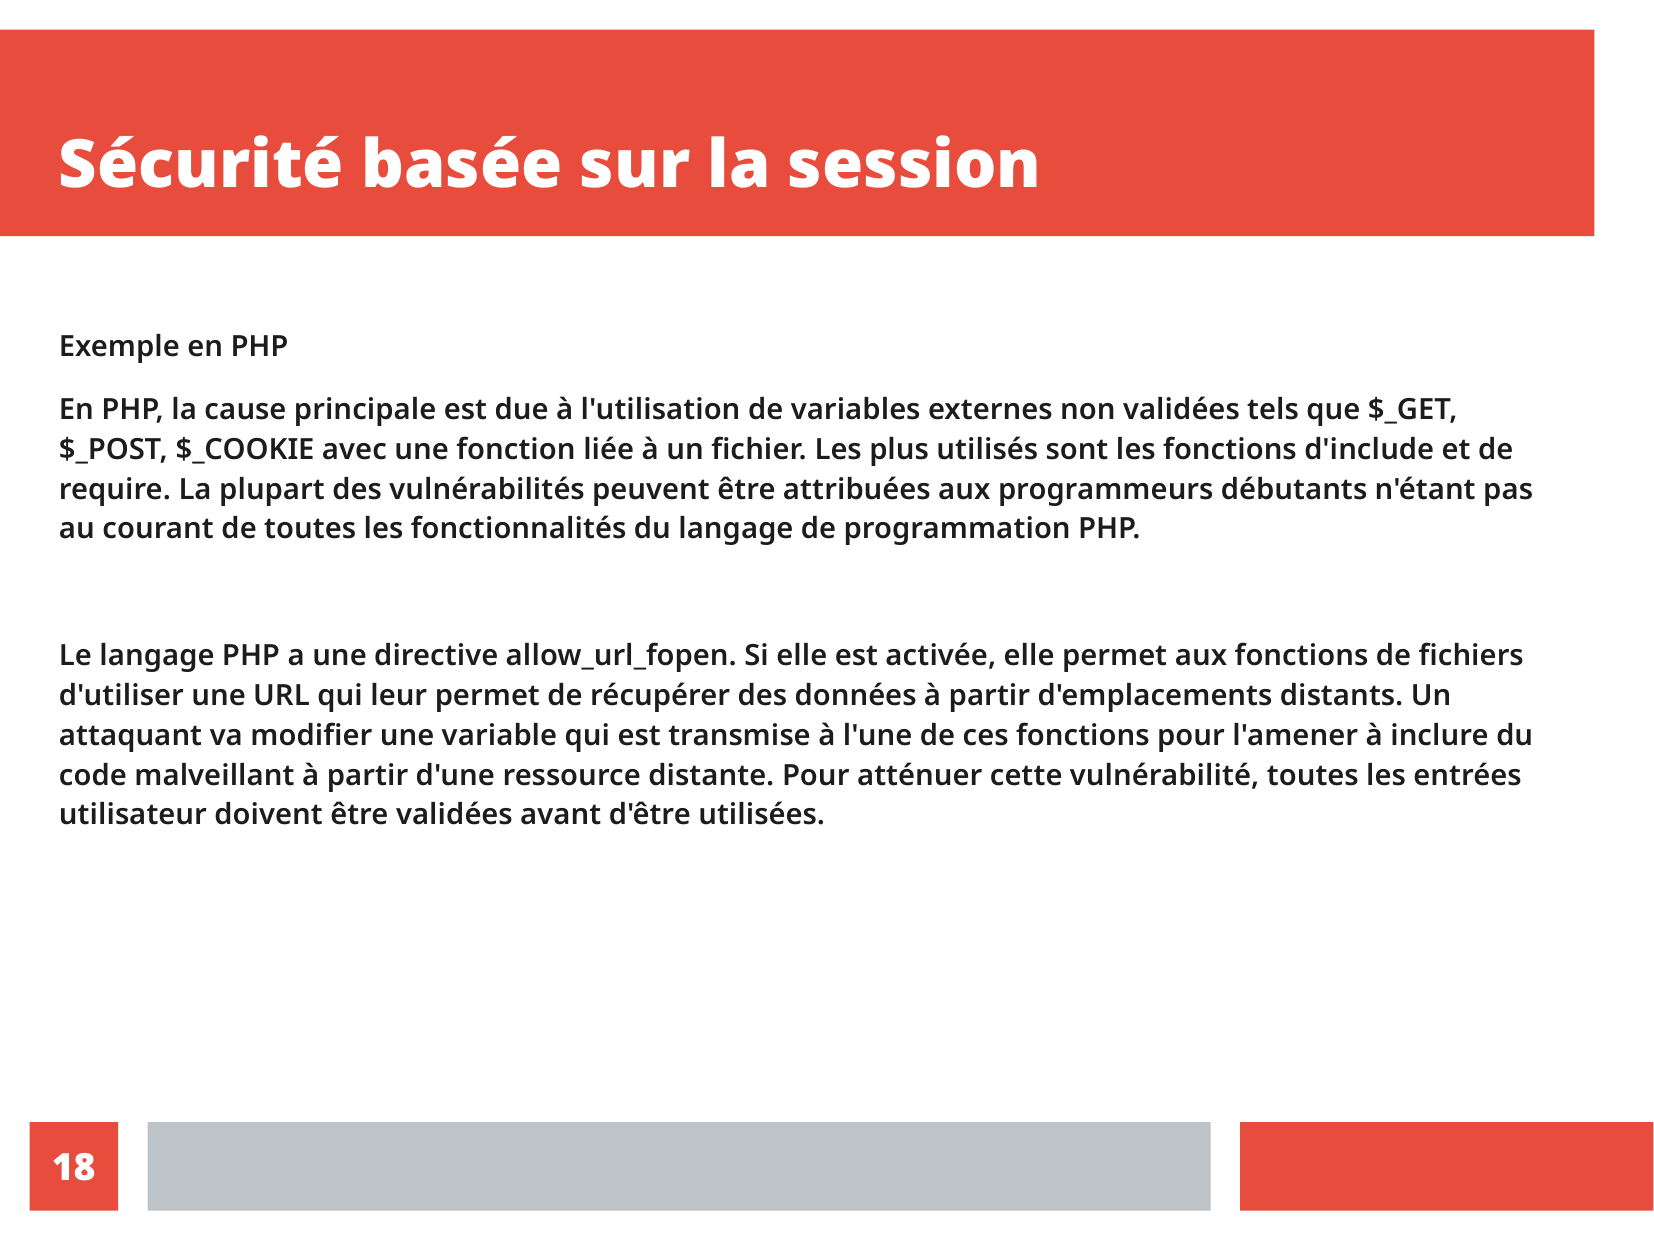

# Sécurité basée sur la session
Exemple en PHP
En PHP, la cause principale est due à l'utilisation de variables externes non validées tels que $_GET, $_POST, $_COOKIE avec une fonction liée à un fichier. Les plus utilisés sont les fonctions d'include et de require. La plupart des vulnérabilités peuvent être attribuées aux programmeurs débutants n'étant pas au courant de toutes les fonctionnalités du langage de programmation PHP.
Le langage PHP a une directive allow_url_fopen. Si elle est activée, elle permet aux fonctions de fichiers d'utiliser une URL qui leur permet de récupérer des données à partir d'emplacements distants. Un attaquant va modifier une variable qui est transmise à l'une de ces fonctions pour l'amener à inclure du code malveillant à partir d'une ressource distante. Pour atténuer cette vulnérabilité, toutes les entrées utilisateur doivent être validées avant d'être utilisées.
18